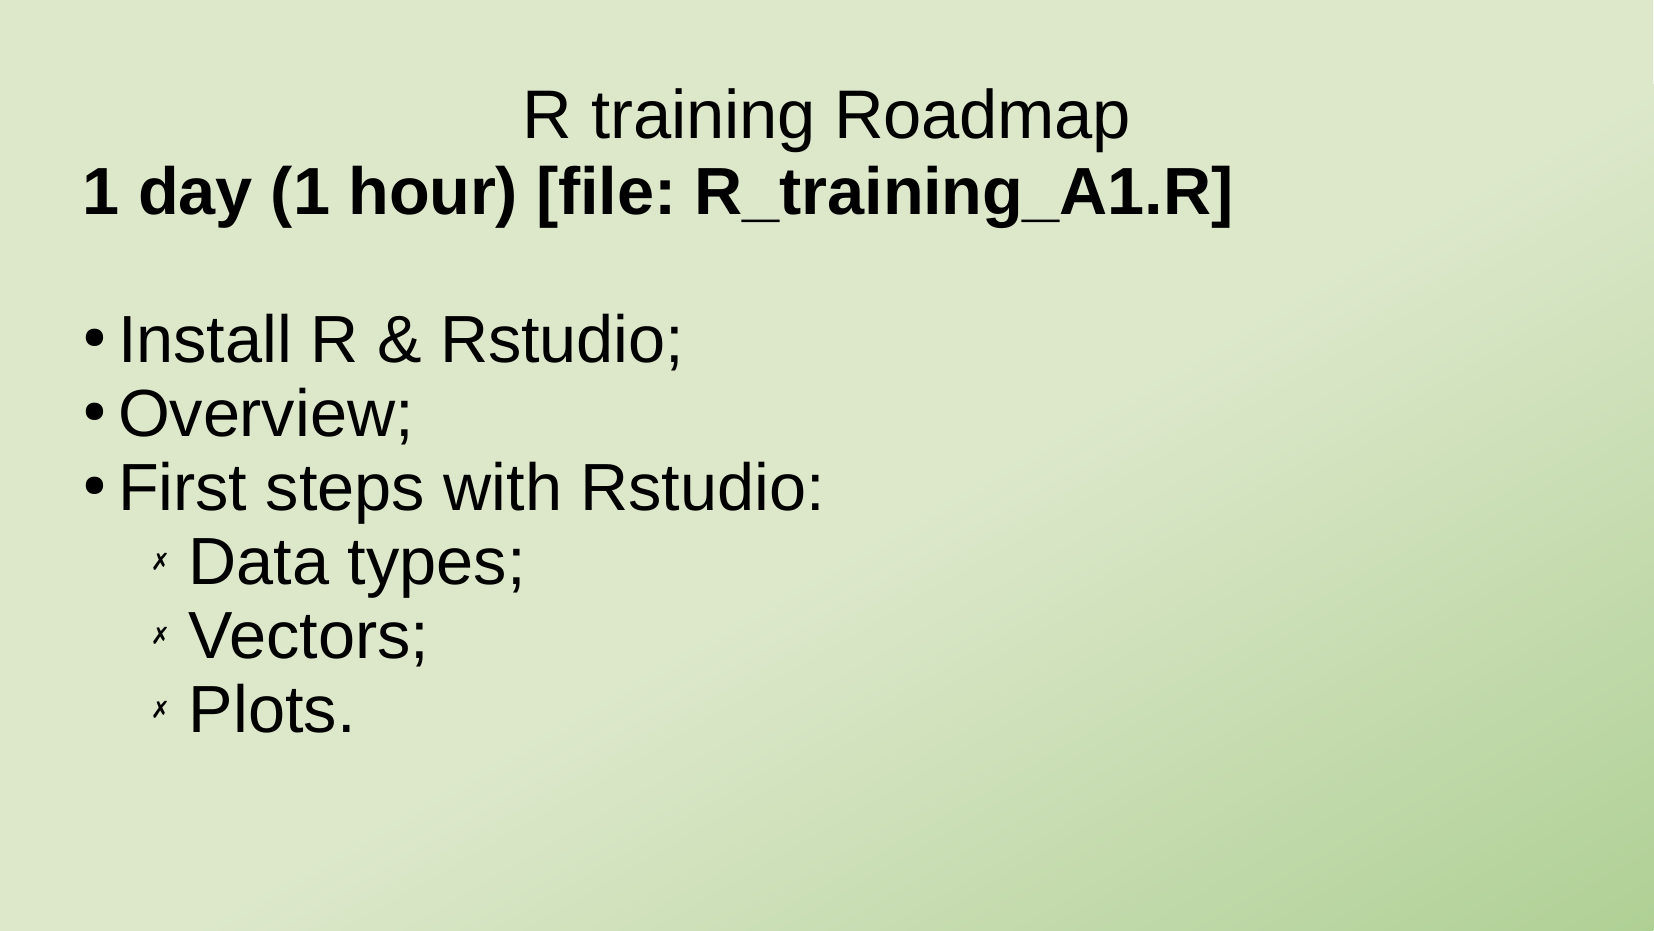

# R training Roadmap
1 day (1 hour) [file: R_training_A1.R]
Install R & Rstudio;
Overview;
First steps with Rstudio:
Data types;
Vectors;
Plots.